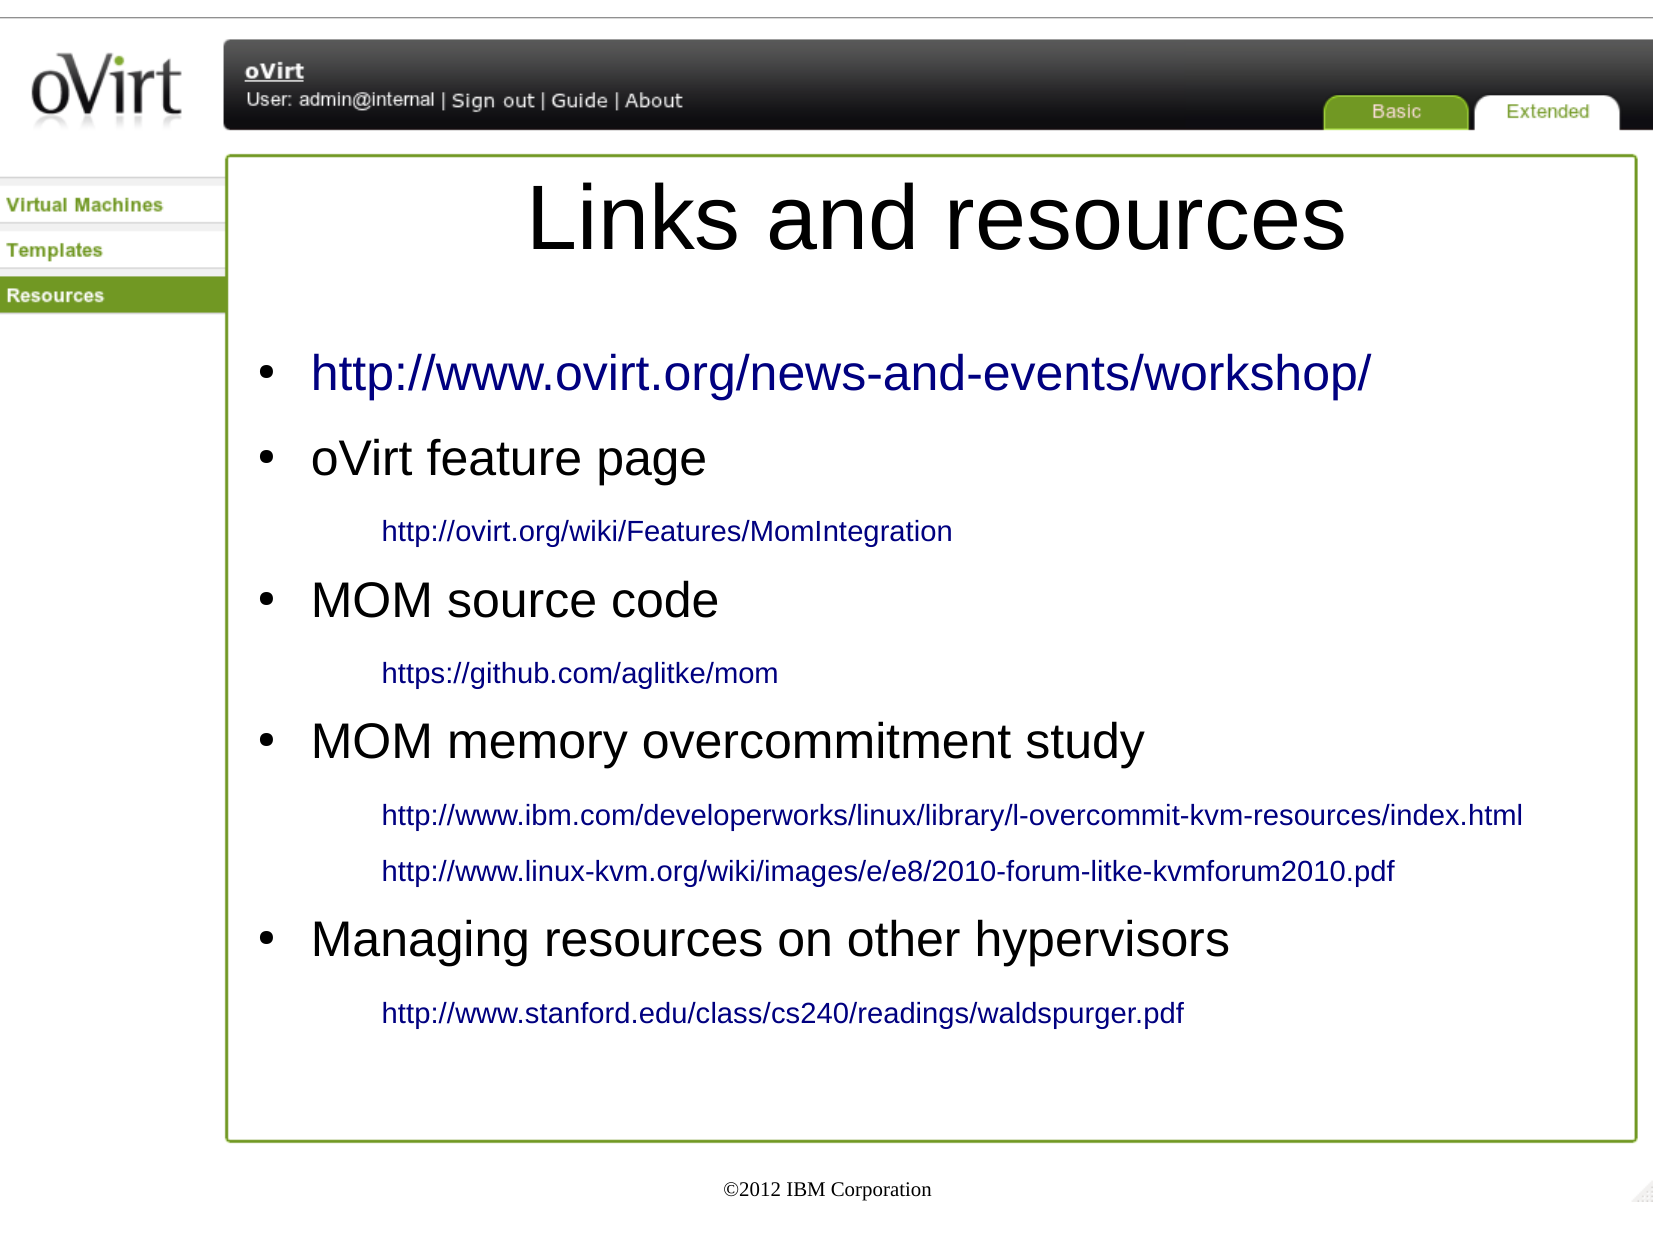

# Links and resources
http://www.ovirt.org/news-and-events/workshop/
oVirt feature page
http://ovirt.org/wiki/Features/MomIntegration
MOM source code
https://github.com/aglitke/mom
MOM memory overcommitment study
http://www.ibm.com/developerworks/linux/library/l-overcommit-kvm-resources/index.html
http://www.linux-kvm.org/wiki/images/e/e8/2010-forum-litke-kvmforum2010.pdf
Managing resources on other hypervisors
http://www.stanford.edu/class/cs240/readings/waldspurger.pdf